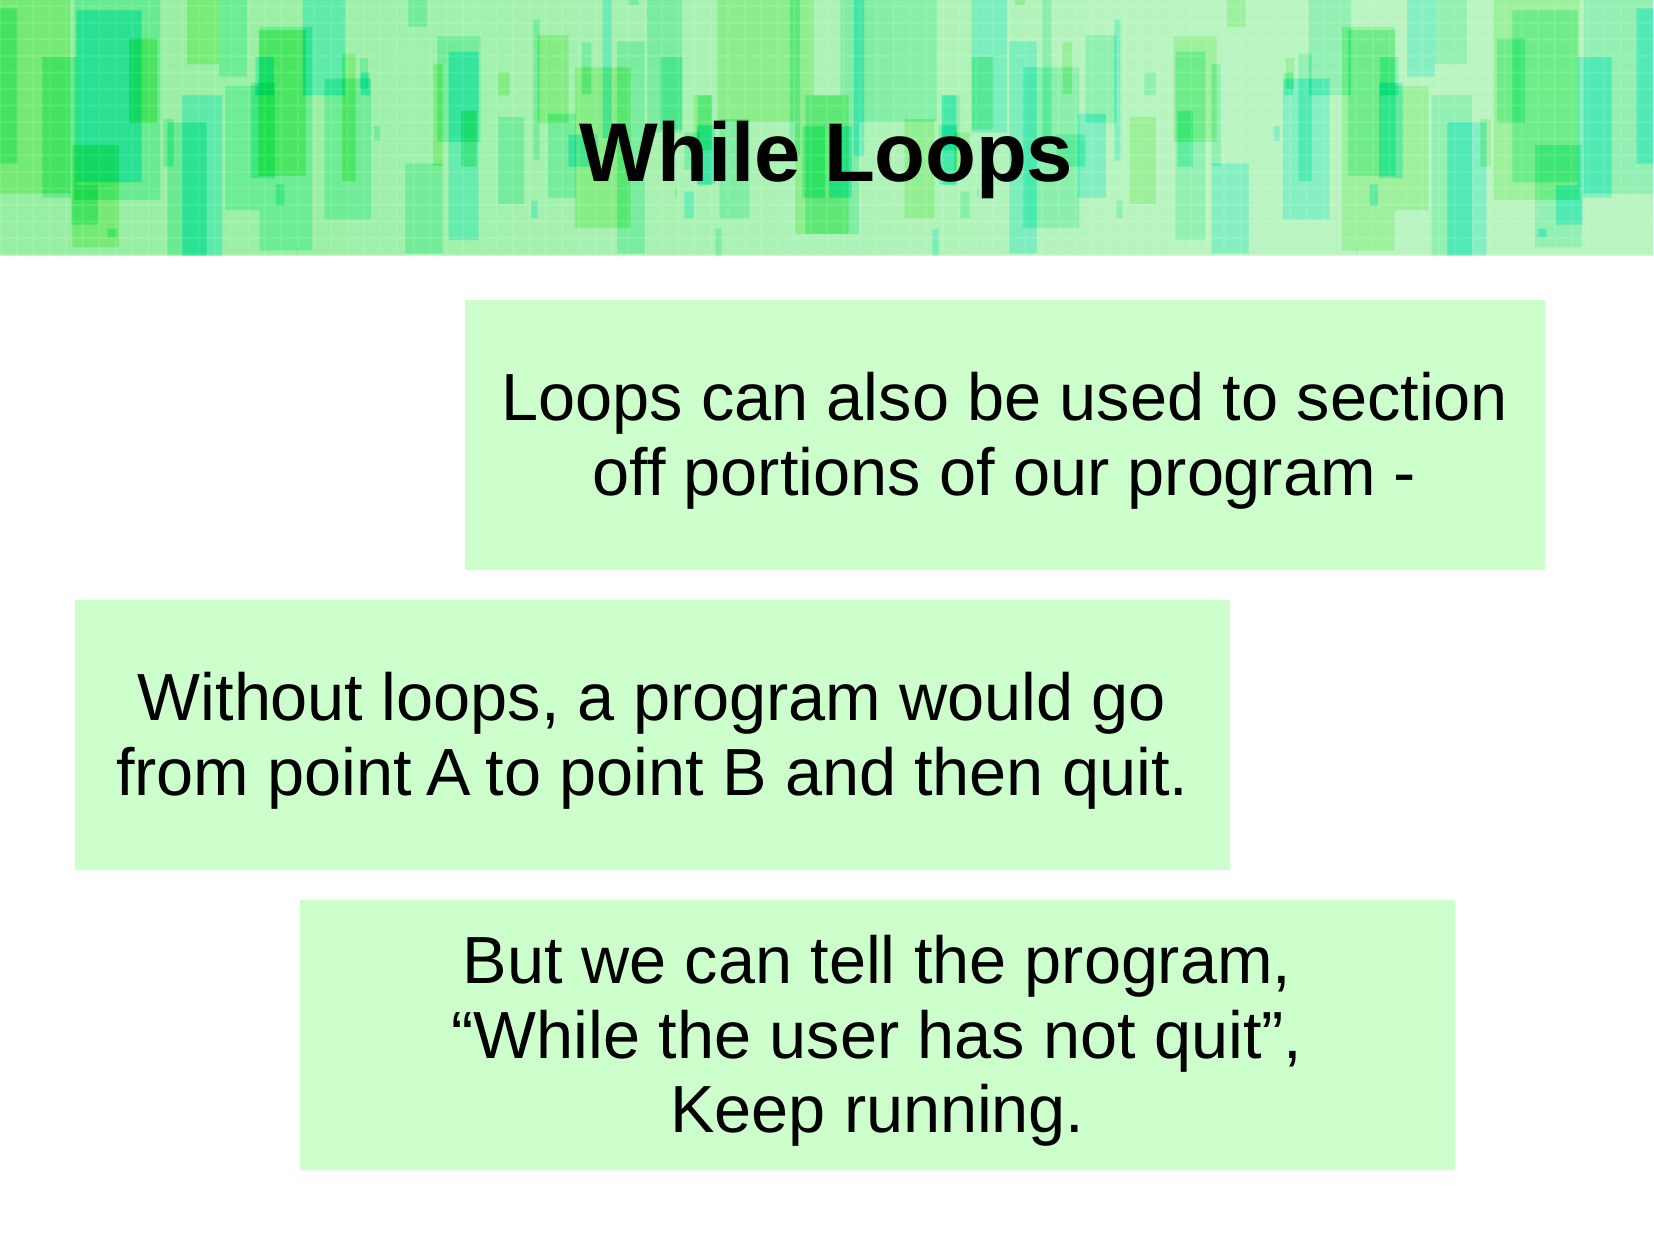

# While Loops
Loops can also be used to section off portions of our program -
Without loops, a program would go from point A to point B and then quit.
But we can tell the program,
“While the user has not quit”,
Keep running.